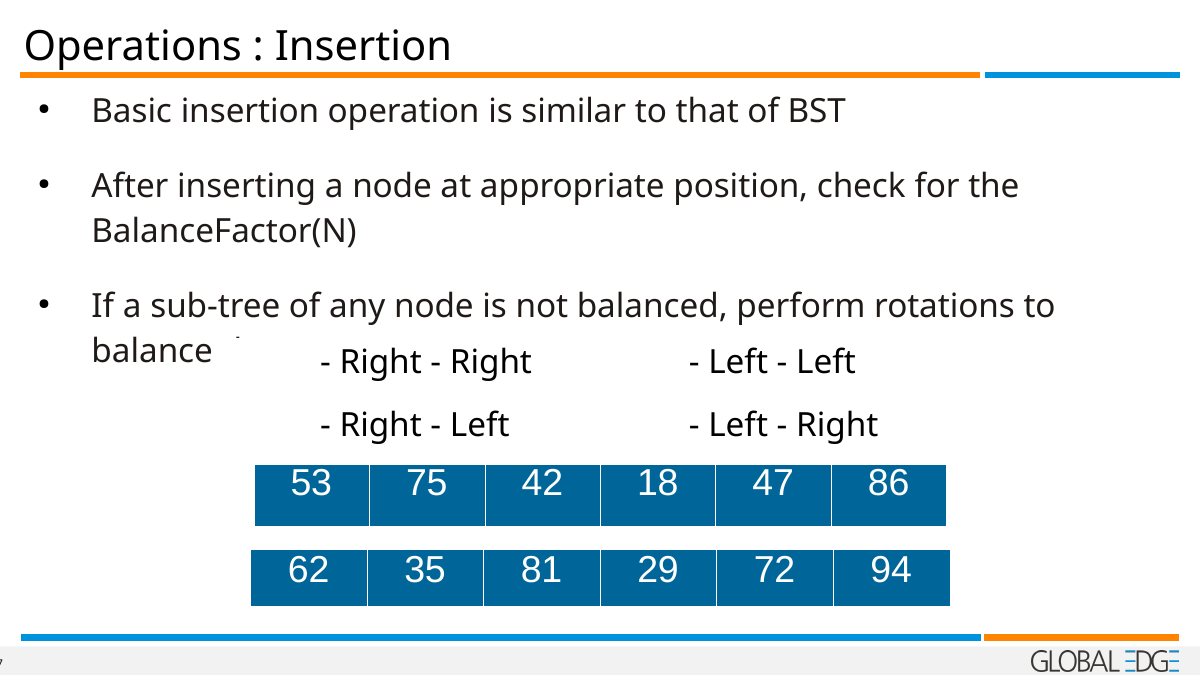

# Operations : Insertion
Basic insertion operation is similar to that of BST
After inserting a node at appropriate position, check for the BalanceFactor(N)
If a sub-tree of any node is not balanced, perform rotations to balance the tree
| - Right - Right | - Left - Left |
| --- | --- |
| - Right - Left | - Left - Right |
| 53 | 75 | 42 | 18 | 47 | 86 |
| --- | --- | --- | --- | --- | --- |
| 62 | 35 | 81 | 29 | 72 | 94 |
| --- | --- | --- | --- | --- | --- |